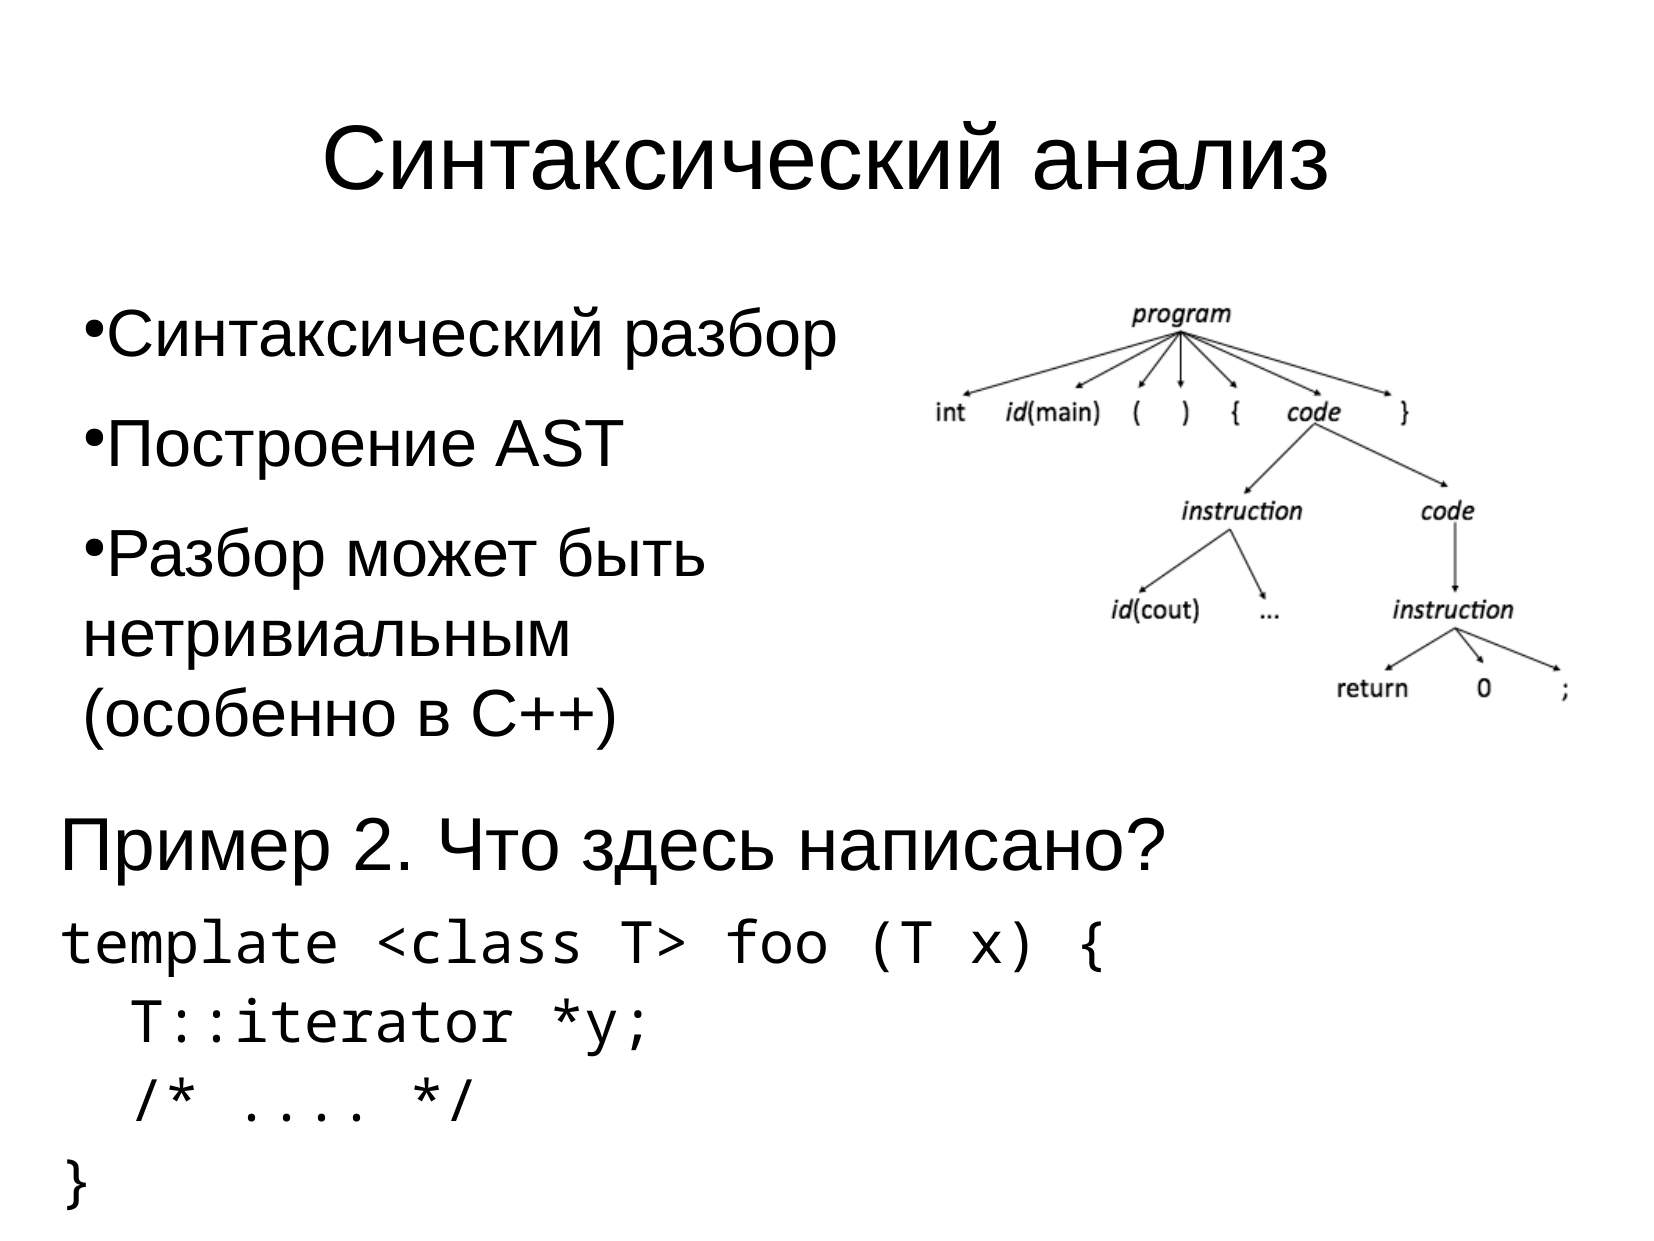

# Синтаксический анализ
Синтаксический разбор
Построение AST
Разбор может быть
нетривиальным
(особенно в C++)
Пример 2. Что здесь написано?
template <class T> foo (T x) {
 T::iterator *y;
 /* .... */
}